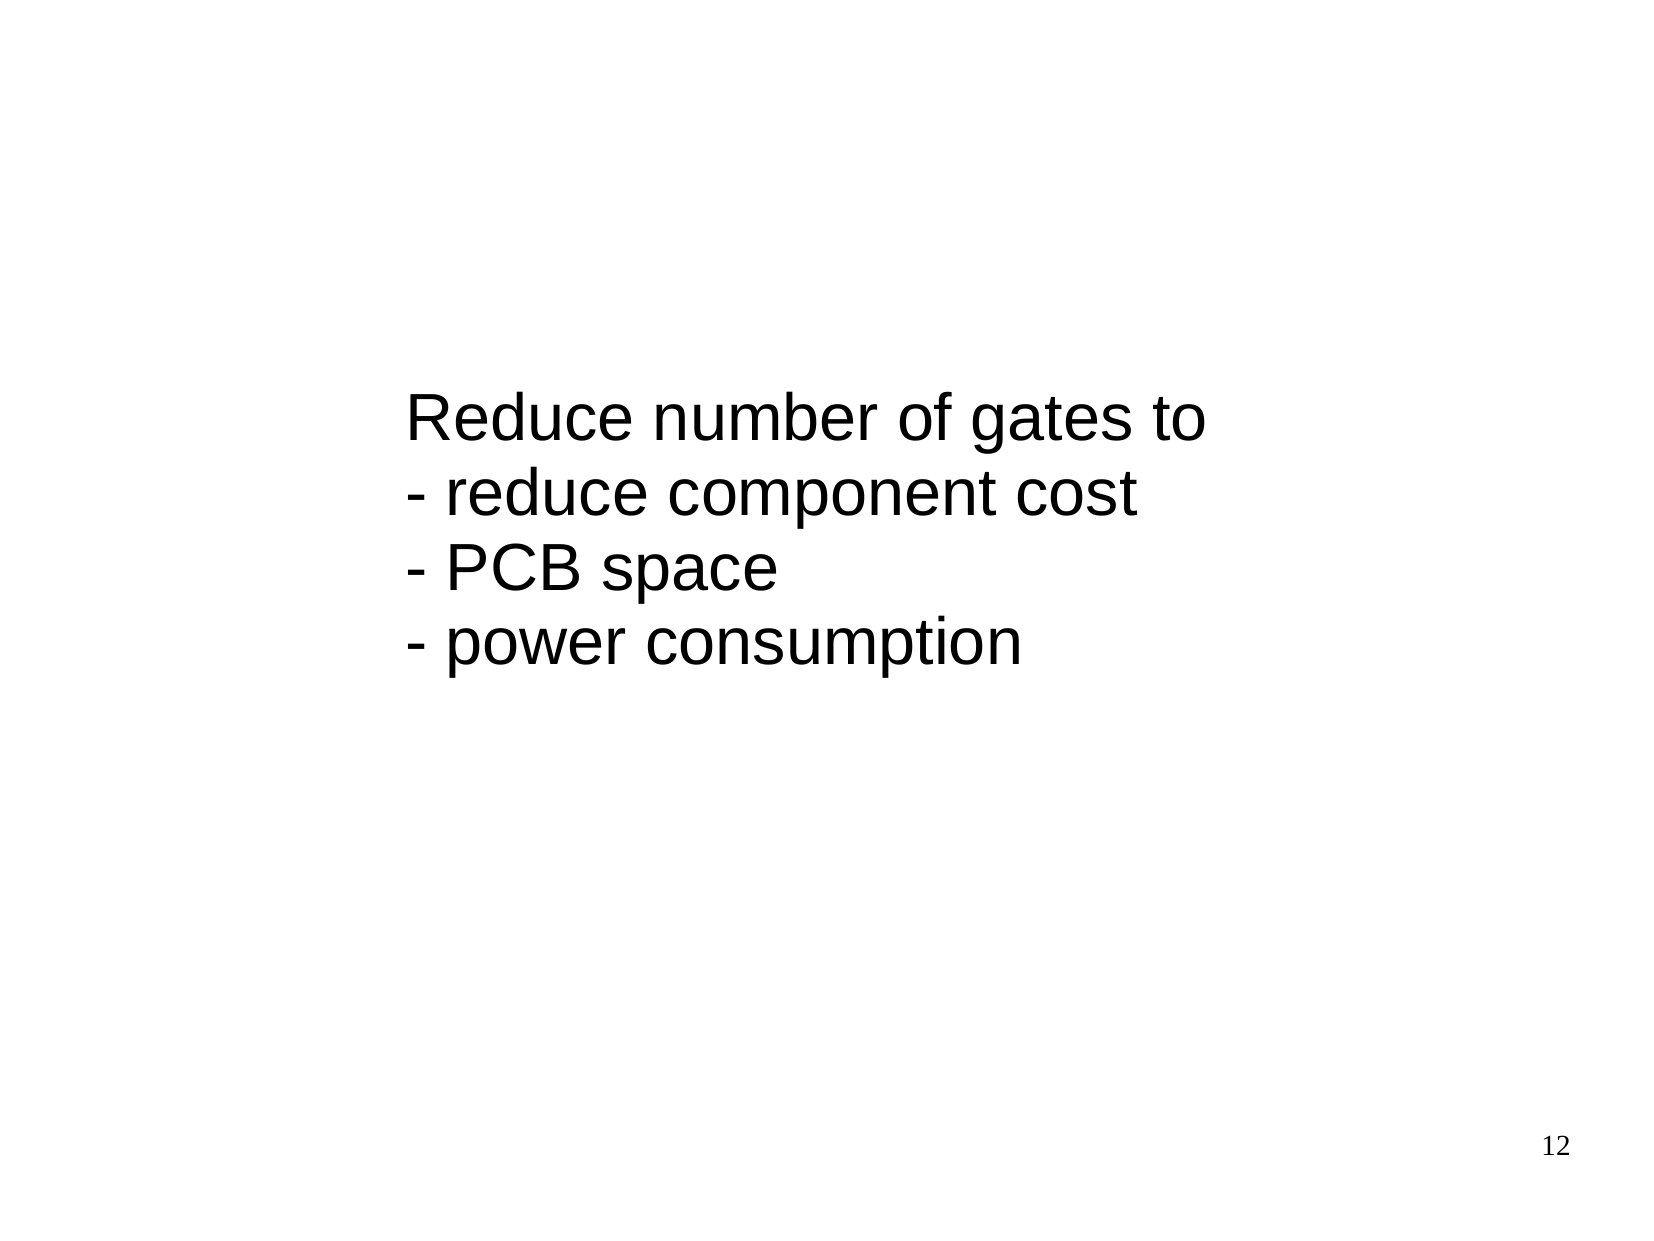

# Reduce number of gates to
- reduce component cost
- PCB space
- power consumption
12